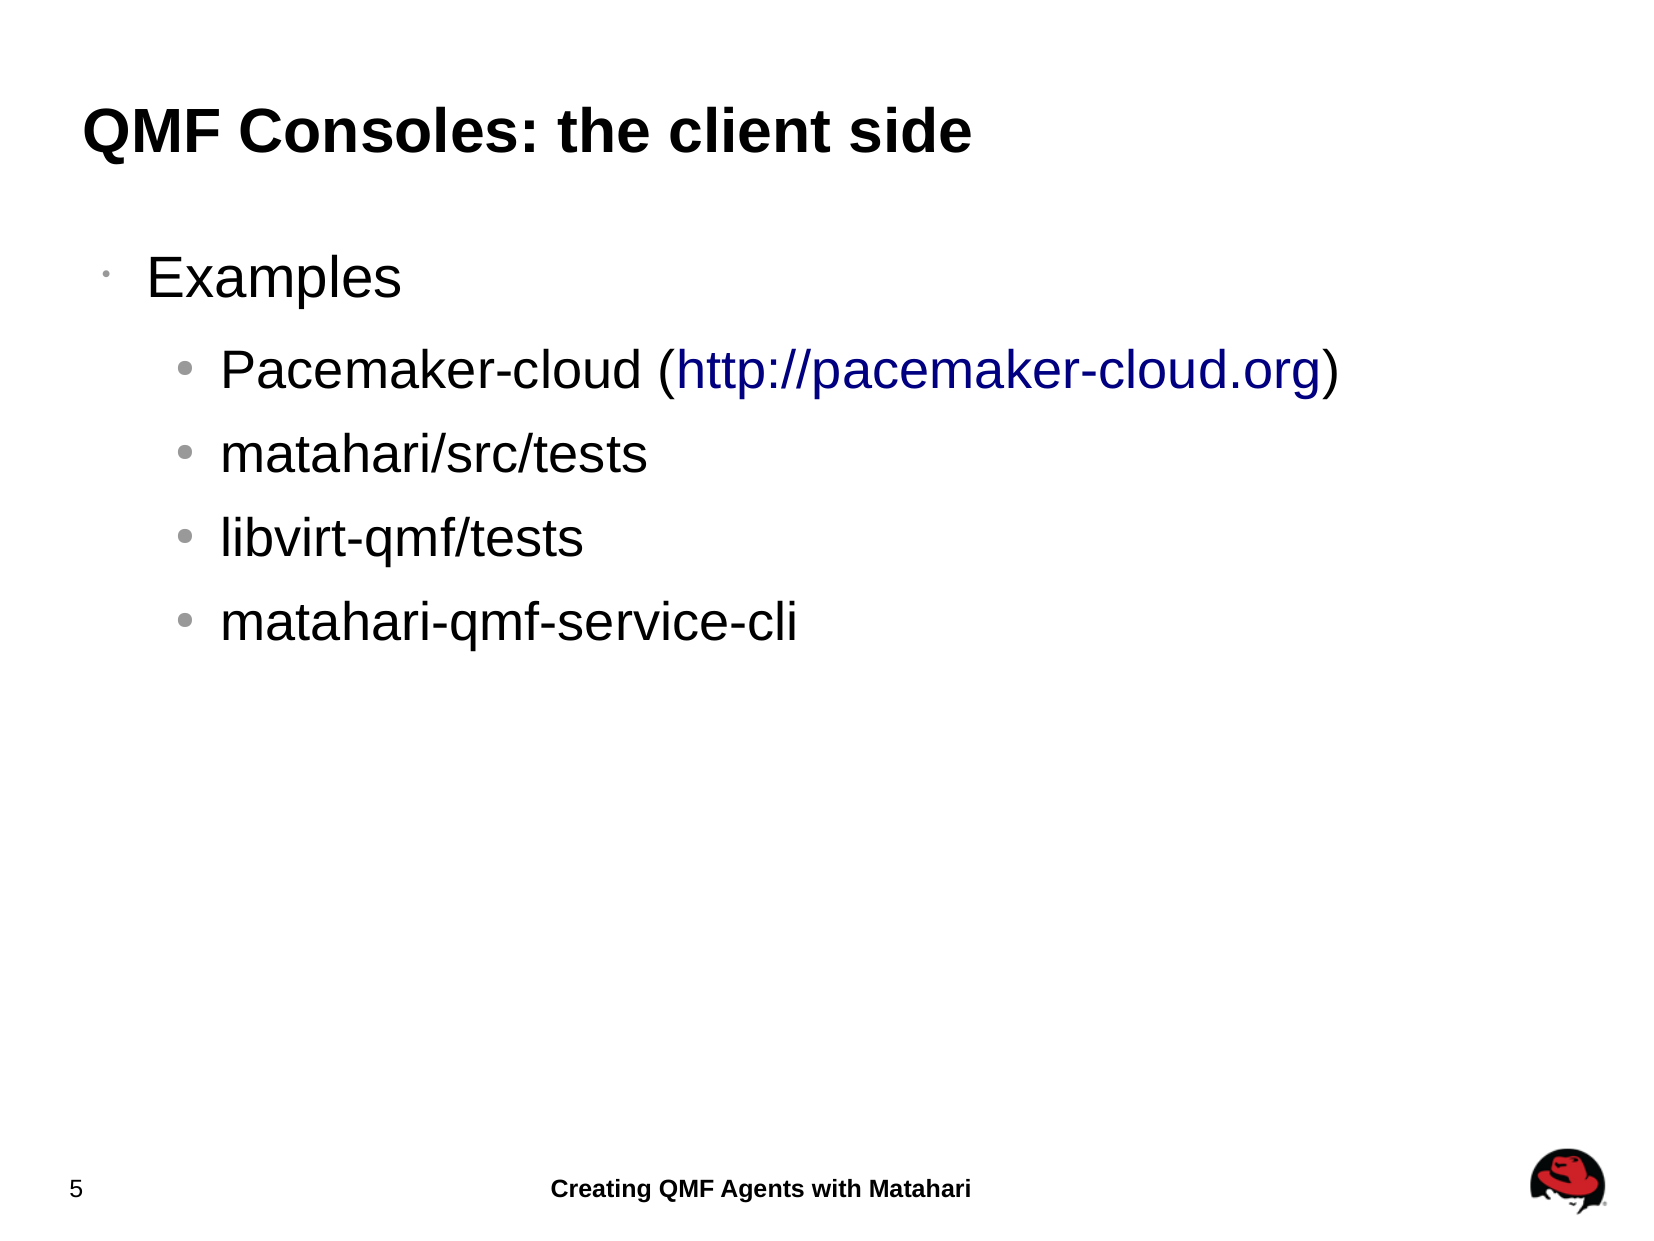

# QMF Consoles: the client side
Examples
Pacemaker-cloud (http://pacemaker-cloud.org)
matahari/src/tests
libvirt-qmf/tests
matahari-qmf-service-cli